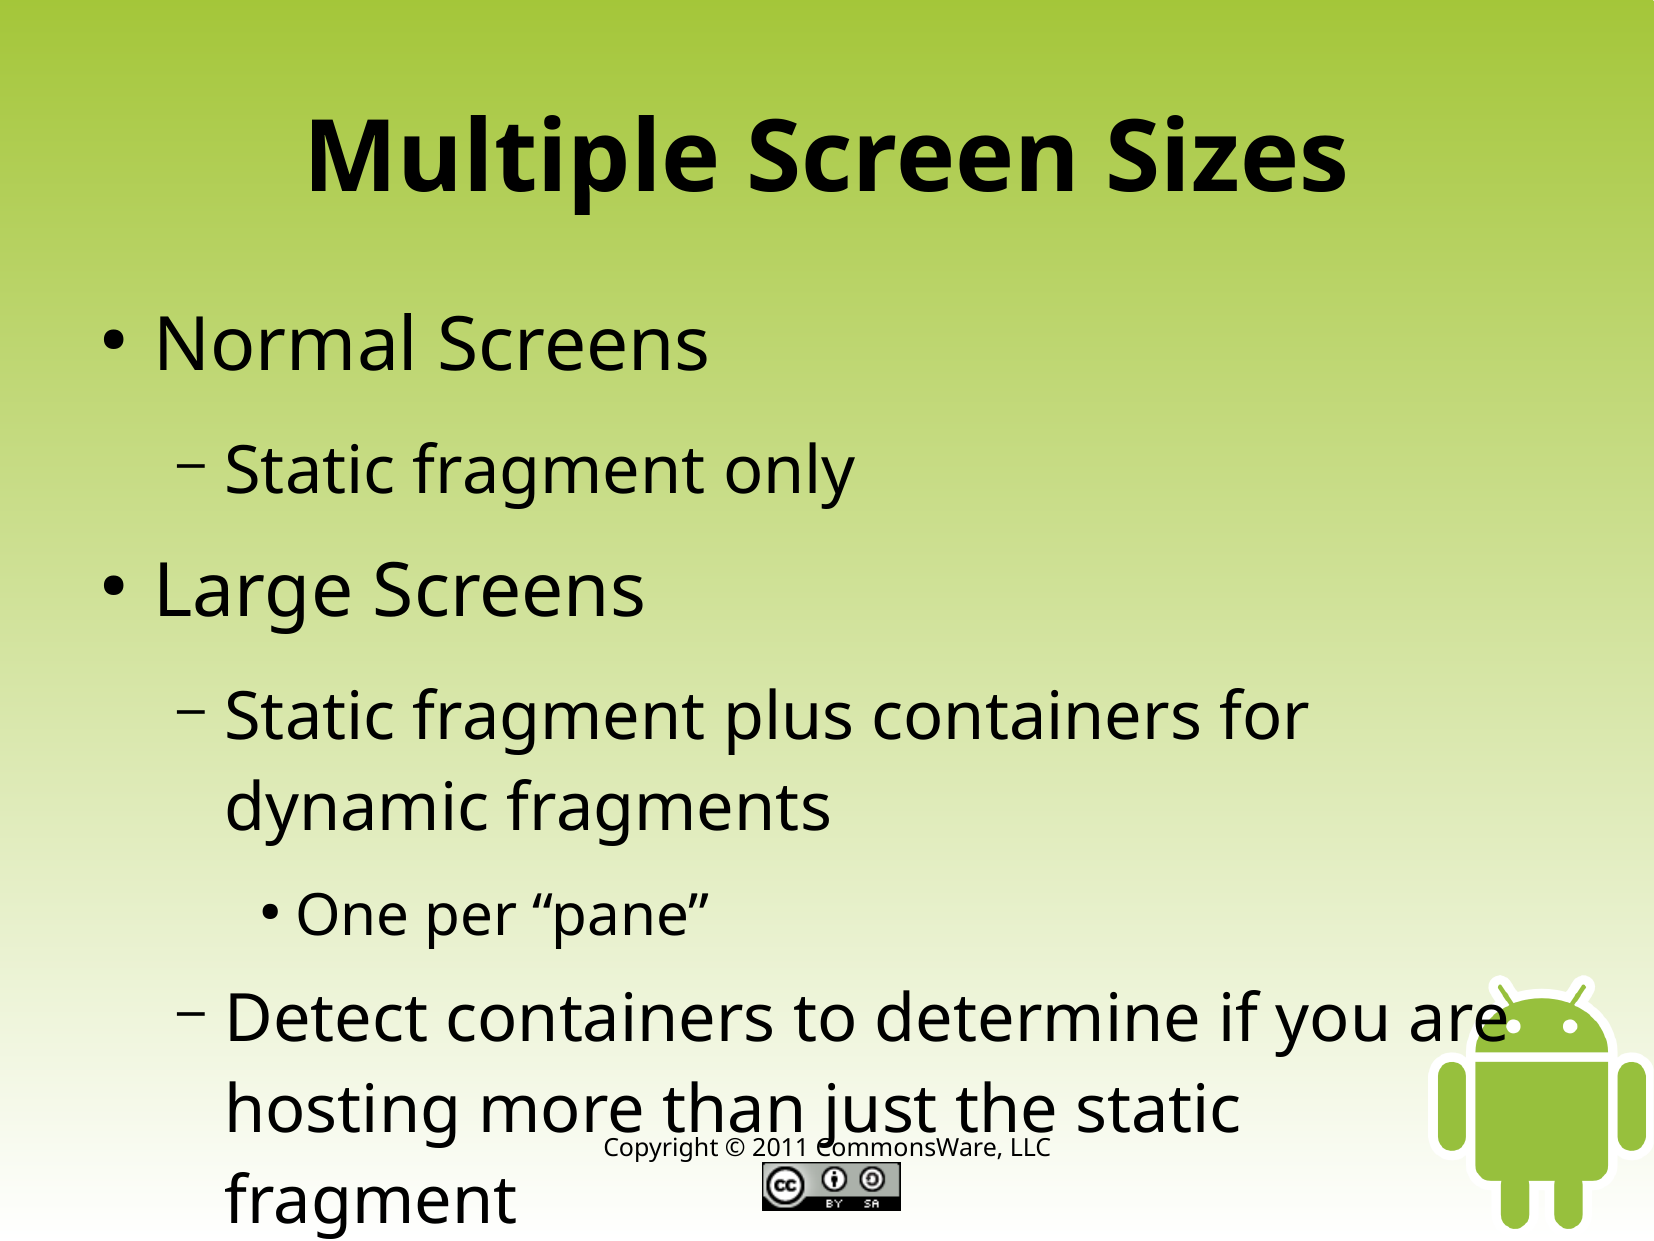

# Multiple Screen Sizes
Normal Screens
Static fragment only
Large Screens
Static fragment plus containers for dynamic fragments
One per “pane”
Detect containers to determine if you are
hosting more than just the static
fragment